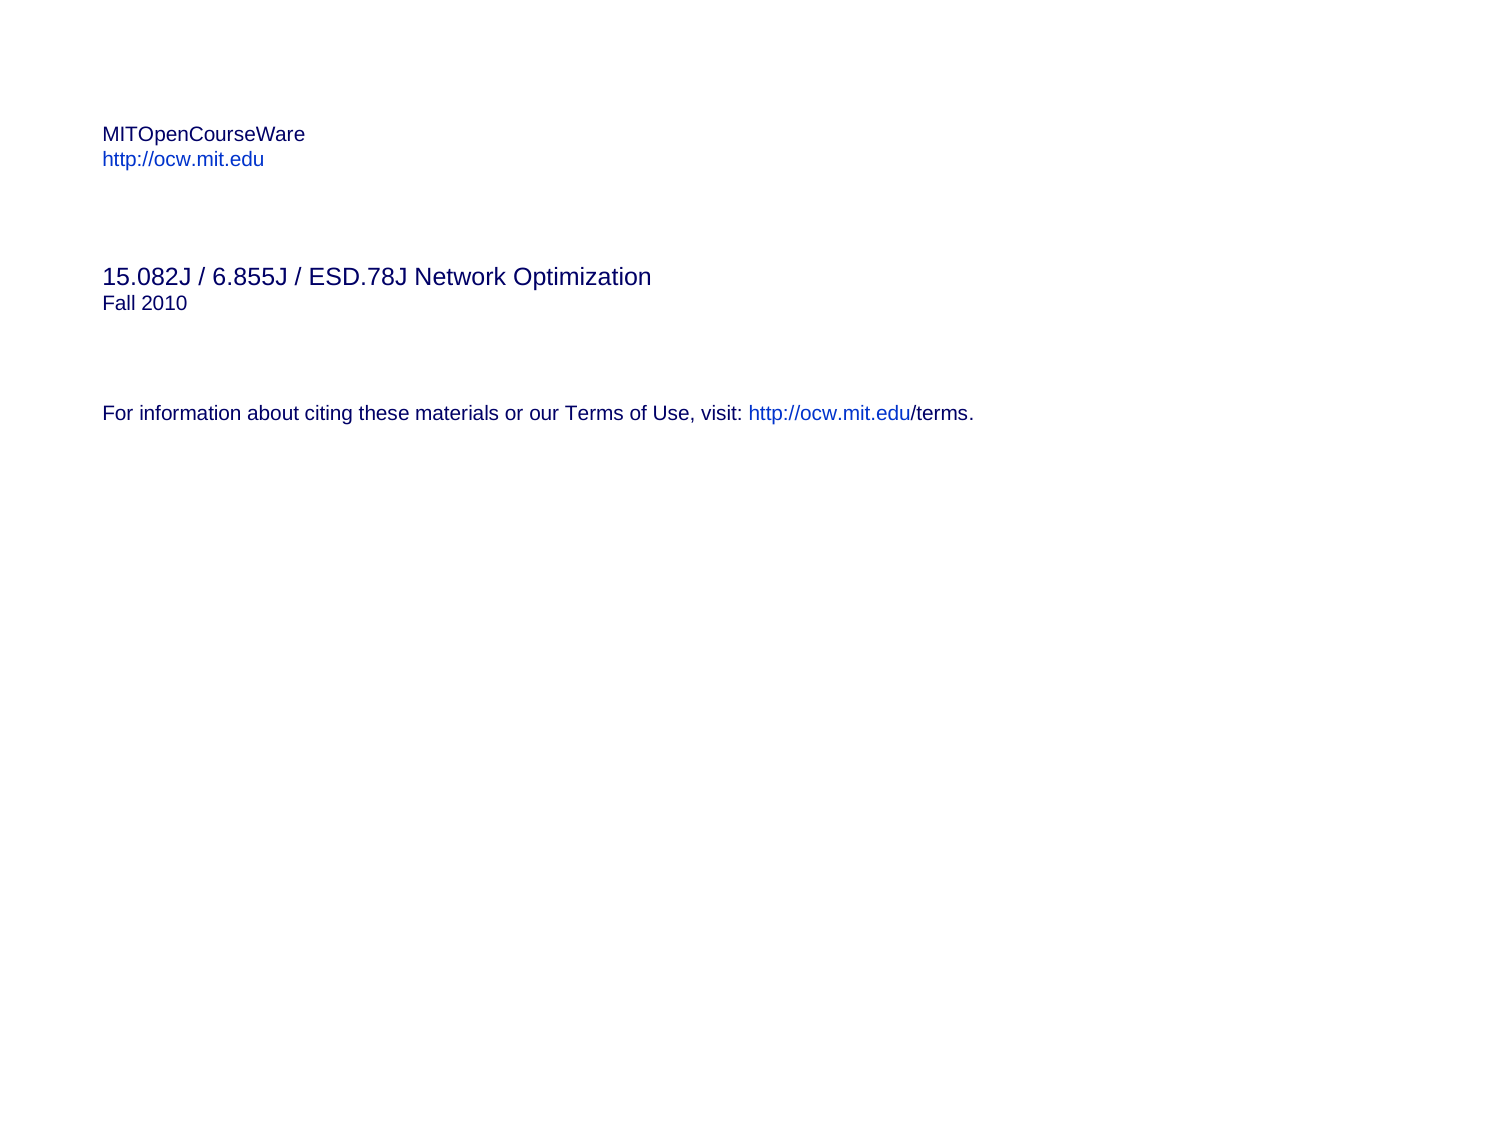

MITOpenCourseWare
http://ocw.mit.edu
15.082J / 6.855J / ESD.78J Network Optimization
Fall 2010
For information about citing these materials or our Terms of Use, visit: http://ocw.mit.edu/terms.